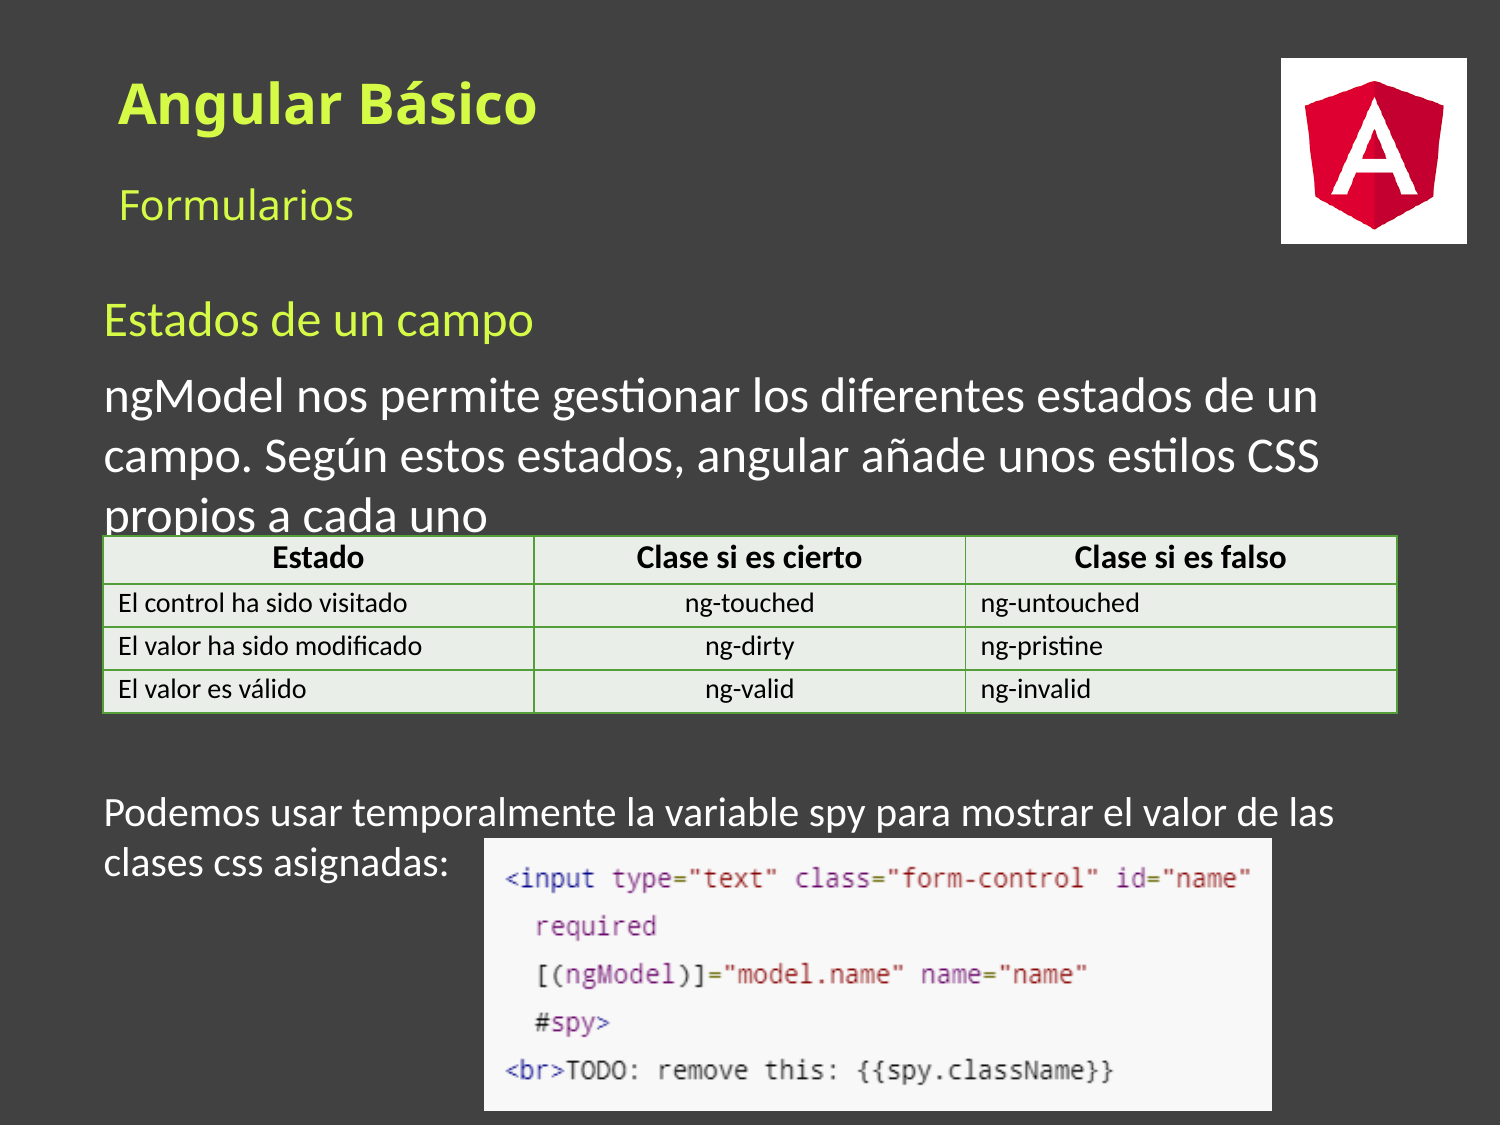

# Angular Básico
Formularios
Estados de un campo
ngModel nos permite gestionar los diferentes estados de un campo. Según estos estados, angular añade unos estilos CSS propios a cada uno
Podemos usar temporalmente la variable spy para mostrar el valor de las clases css asignadas:
| Estado | Clase si es cierto | Clase si es falso |
| --- | --- | --- |
| El control ha sido visitado | ng-touched | ng-untouched |
| El valor ha sido modificado | ng-dirty | ng-pristine |
| El valor es válido | ng-valid | ng-invalid |